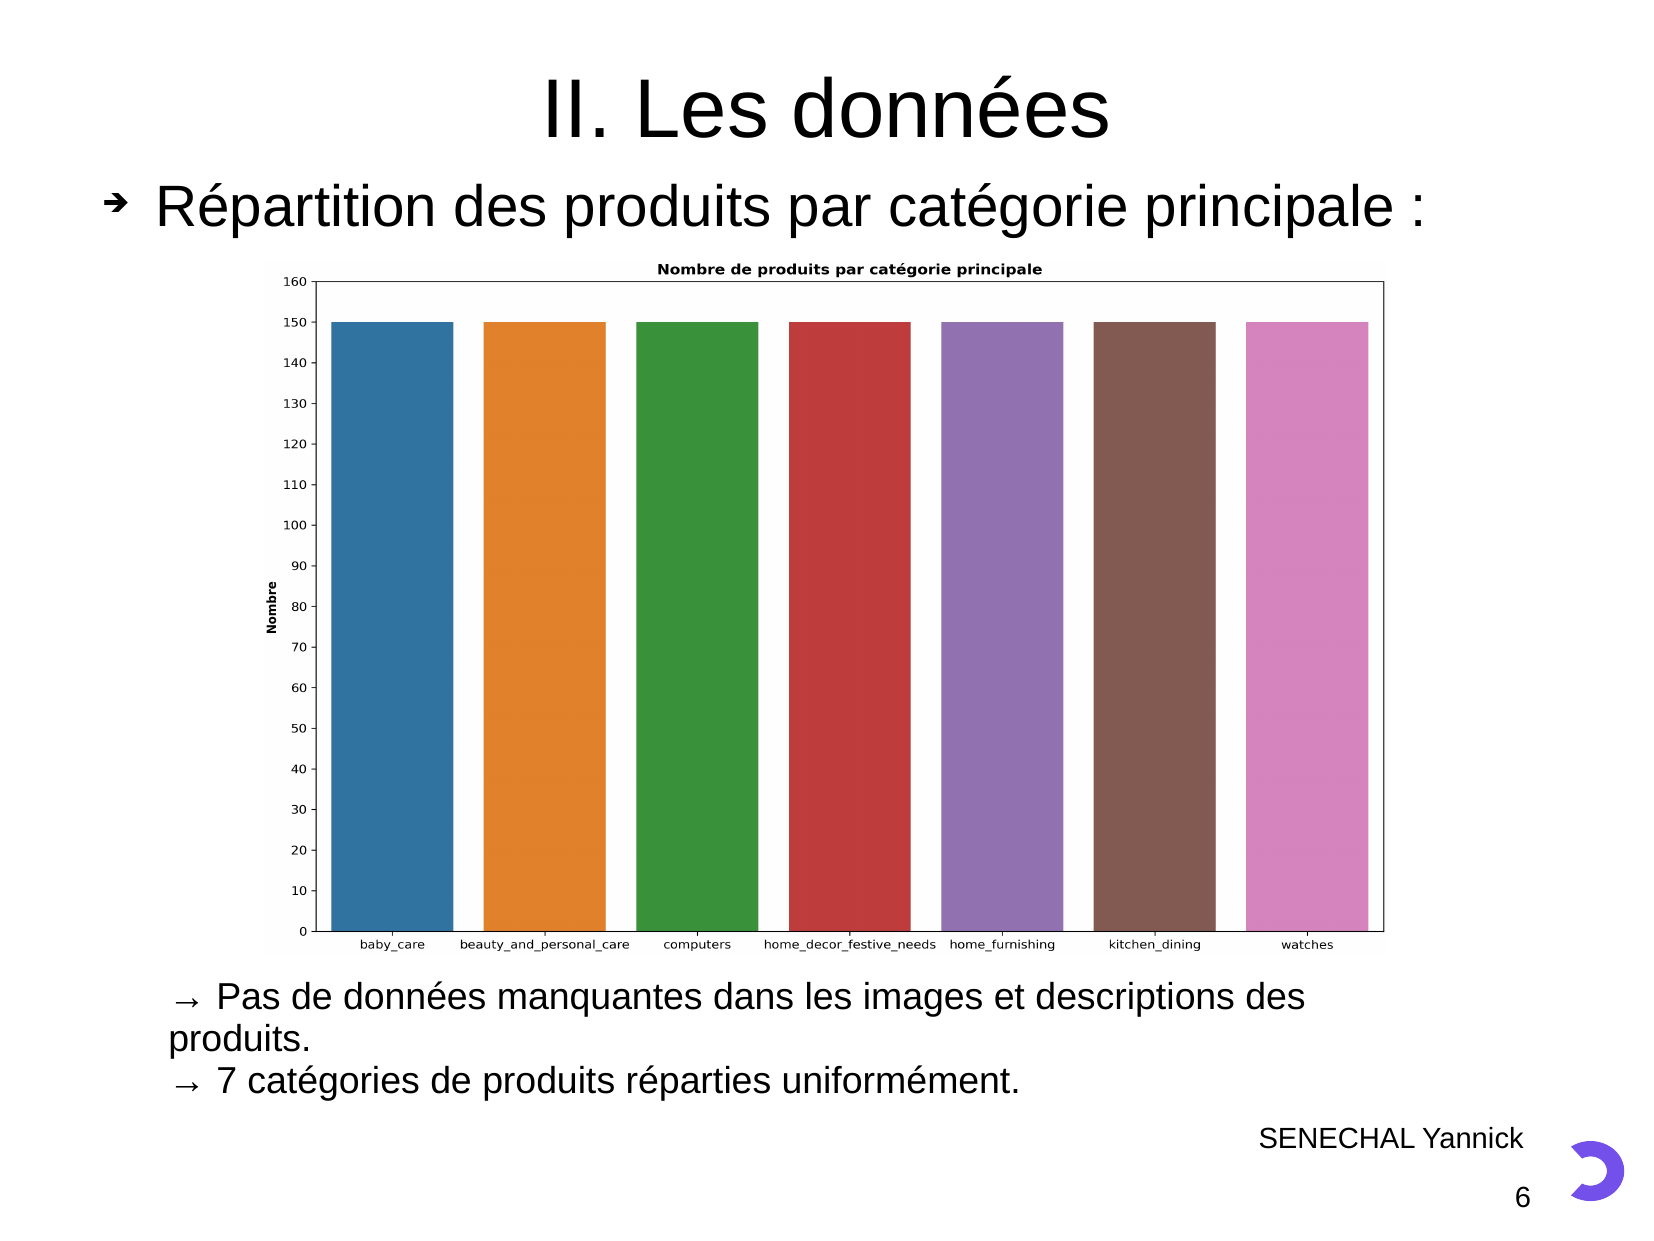

# II. Les données
Répartition des produits par catégorie principale :
→ Pas de données manquantes dans les images et descriptions des produits.
→ 7 catégories de produits réparties uniformément.
SENECHAL Yannick
6